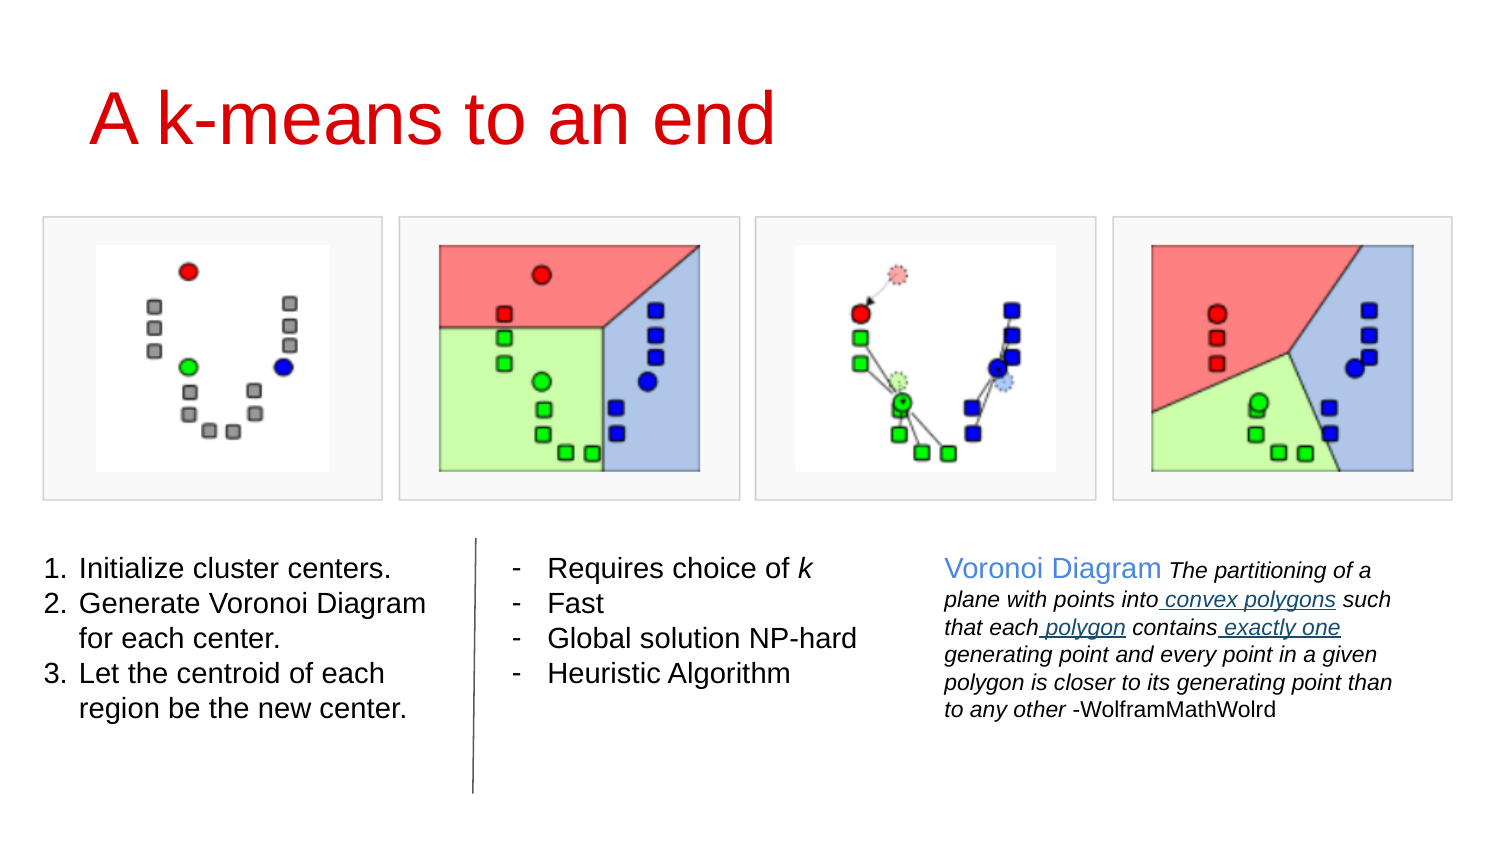

A k-means to an end
Initialize cluster centers.
Generate Voronoi Diagram for each center.
Let the centroid of each region be the new center.
Requires choice of k
Fast
Global solution NP-hard
Heuristic Algorithm
Voronoi Diagram The partitioning of a plane with points into convex polygons such that each polygon contains exactly one generating point and every point in a given polygon is closer to its generating point than to any other -WolframMathWolrd